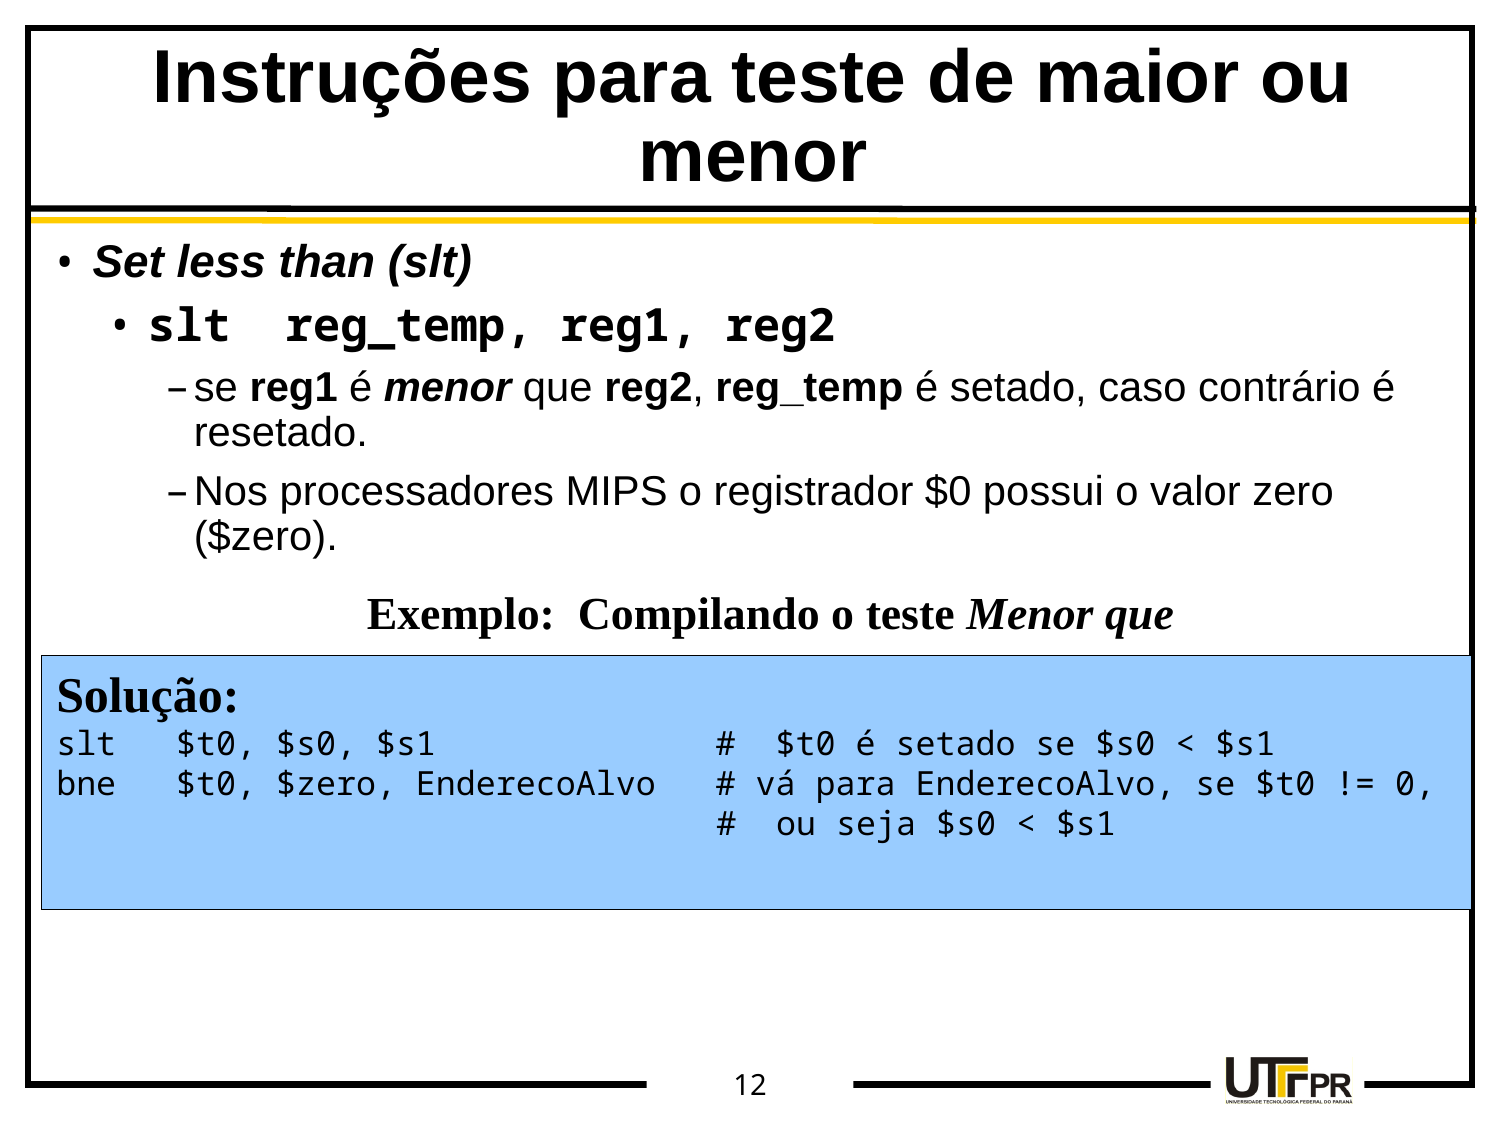

Instruções para teste de maior ou menor
# Set less than (slt)
slt reg_temp, reg1, reg2
se reg1 é menor que reg2, reg_temp é setado, caso contrário é resetado.
Nos processadores MIPS o registrador $0 possui o valor zero ($zero).
Exemplo: Compilando o teste Menor que
Solução:
slt $t0, $s0, $s1 # $t0 é setado se $s0 < $s1
bne $t0, $zero, EnderecoAlvo # vá para EnderecoAlvo, se $t0 != 0,
 # ou seja $s0 < $s1